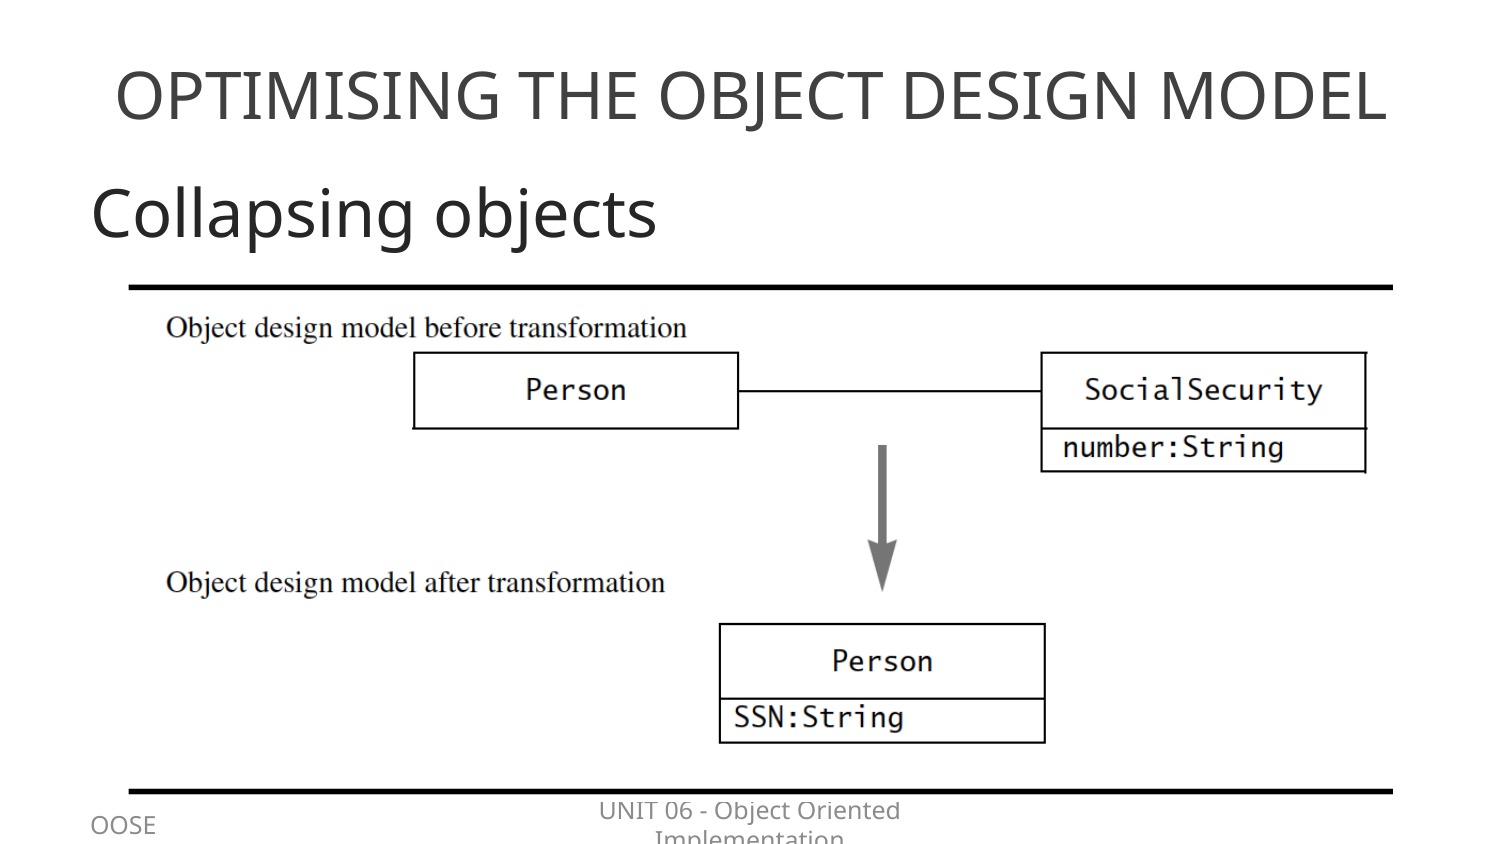

# Optimising the object design model
Collapsing objects
OOSE
UNIT 06 - Object Oriented Implementation